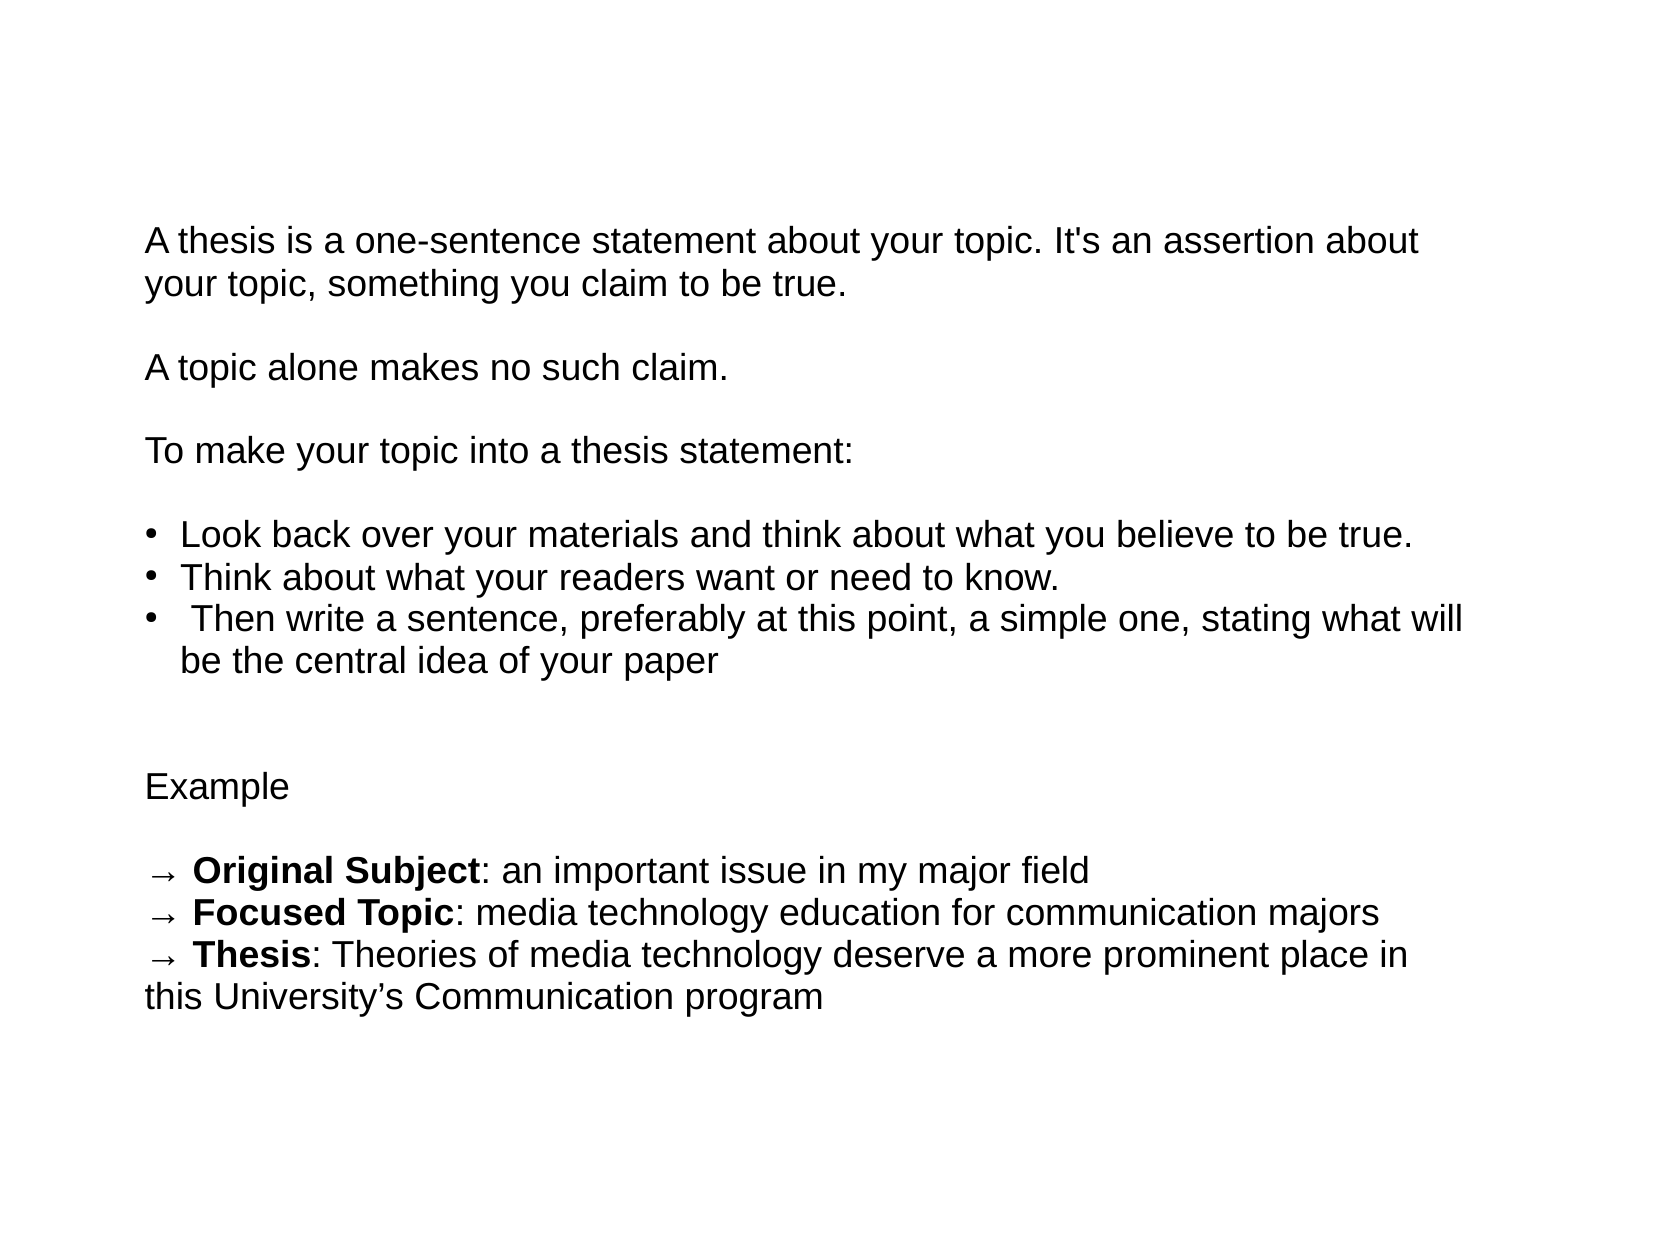

A thesis is a one-sentence statement about your topic. It's an assertion about your topic, something you claim to be true.
A topic alone makes no such claim.
To make your topic into a thesis statement:
Look back over your materials and think about what you believe to be true.
Think about what your readers want or need to know.
 Then write a sentence, preferably at this point, a simple one, stating what will be the central idea of your paper
Example
→ Original Subject: an important issue in my major field
→ Focused Topic: media technology education for communication majors
→ Thesis: Theories of media technology deserve a more prominent place in this University’s Communication program